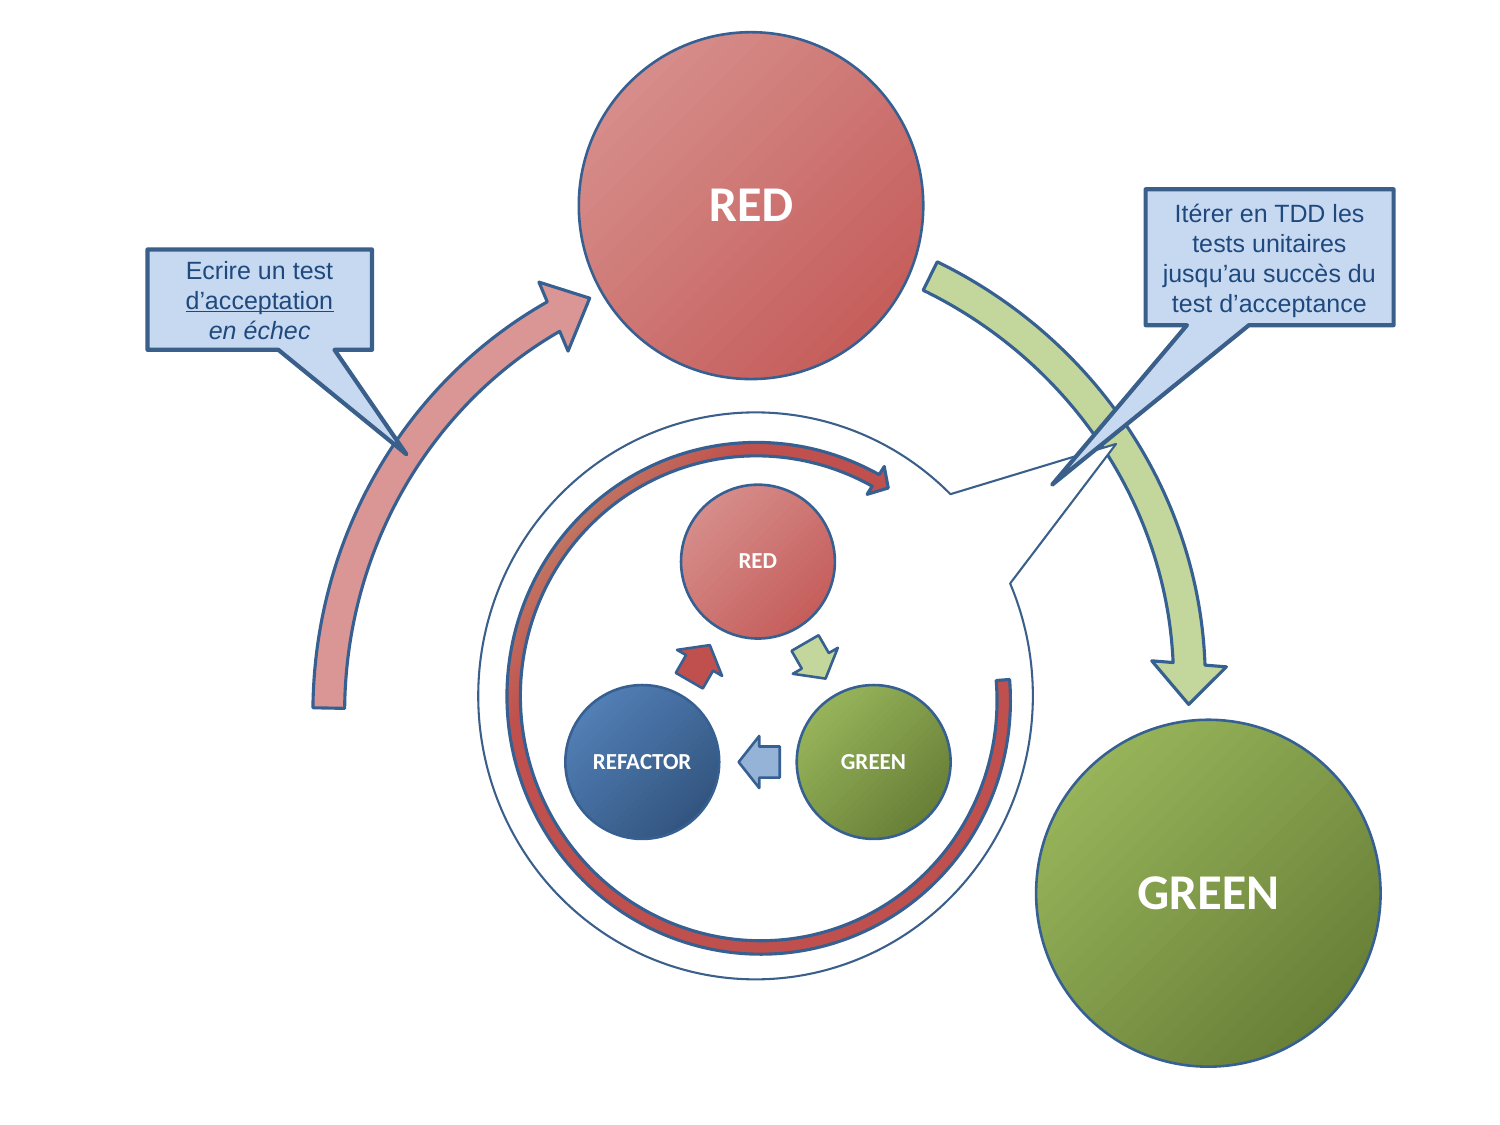

RED
GREEN
Itérer en TDD les tests unitaires jusqu’au succès du test d’acceptance
Ecrire un test
d’acceptation
en échec
RED
REFACTOR
GREEN